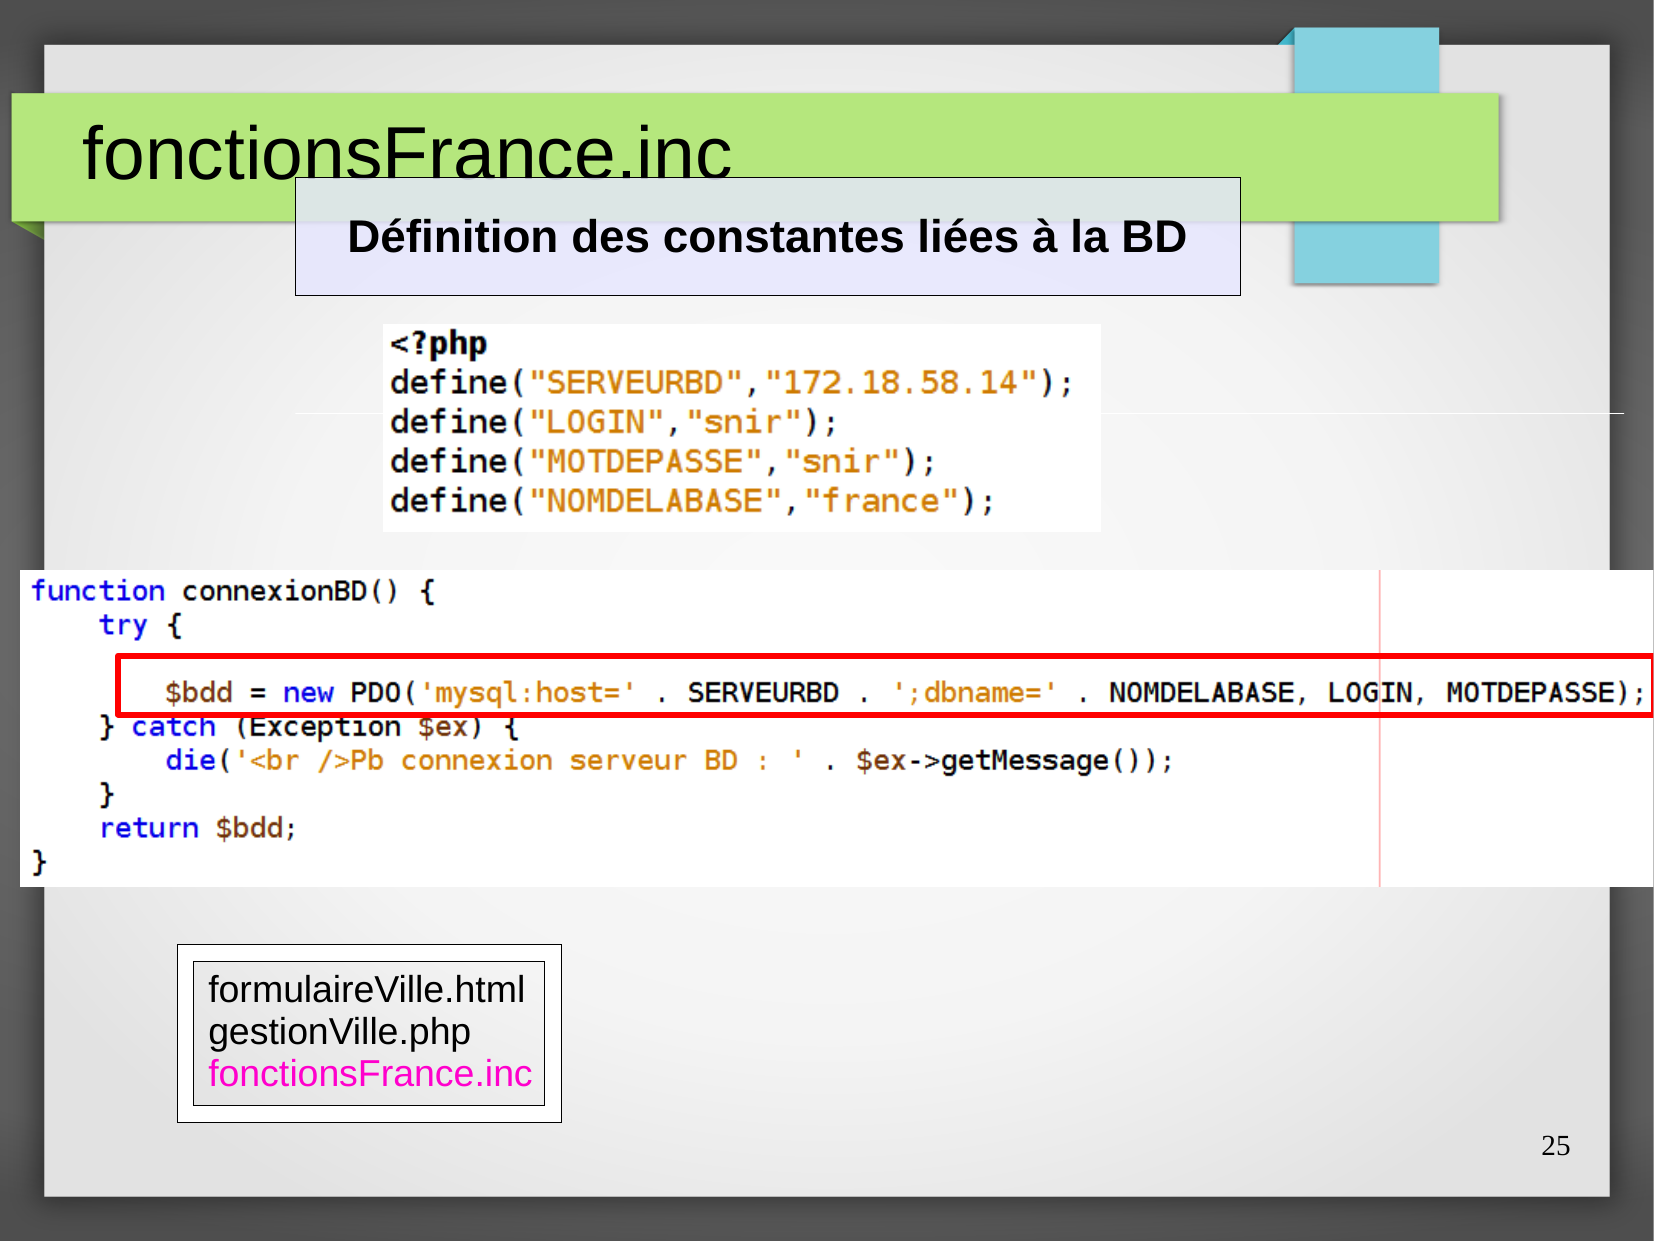

# fonctionsFrance.inc
Définition des constantes liées à la BD
formulaireVille.html
gestionVille.php
fonctionsFrance.inc
25